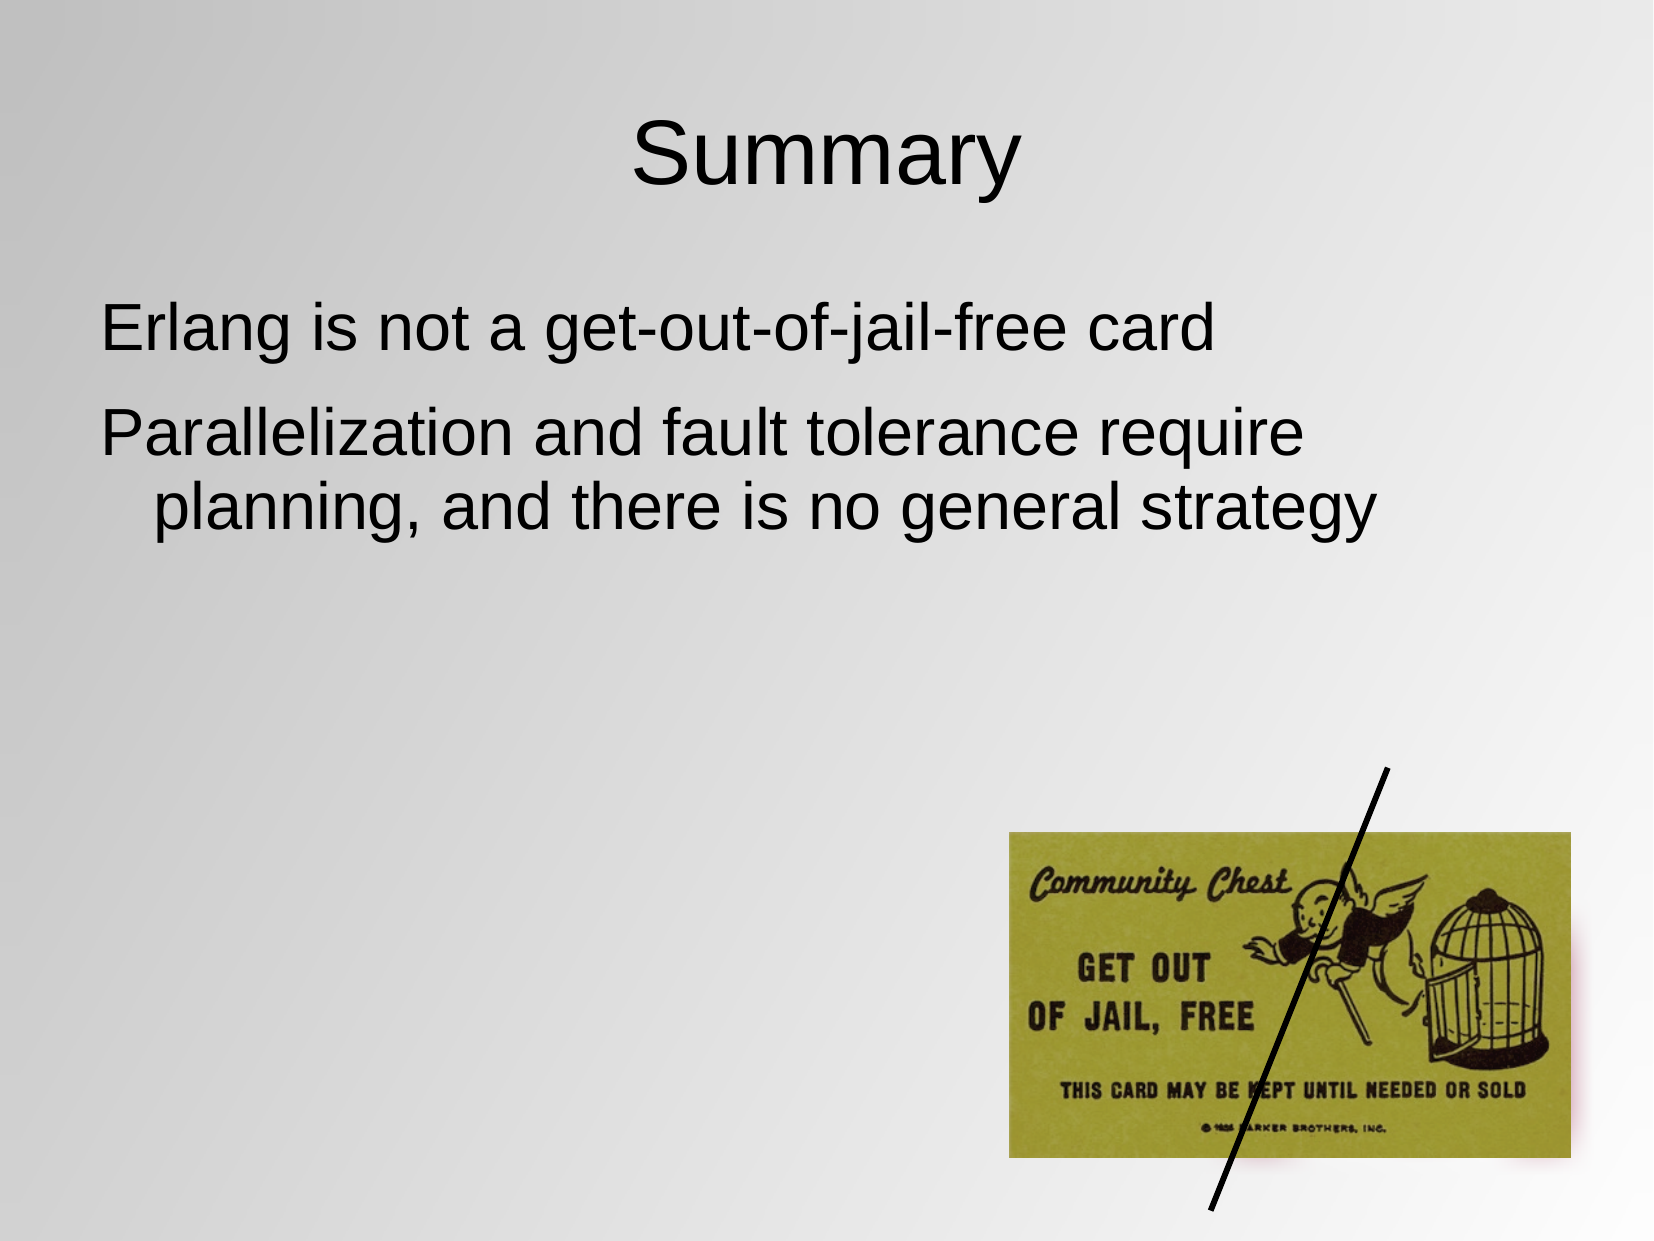

# Summary
Erlang is not a get-out-of-jail-free card
Parallelization and fault tolerance require planning, and there is no general strategy